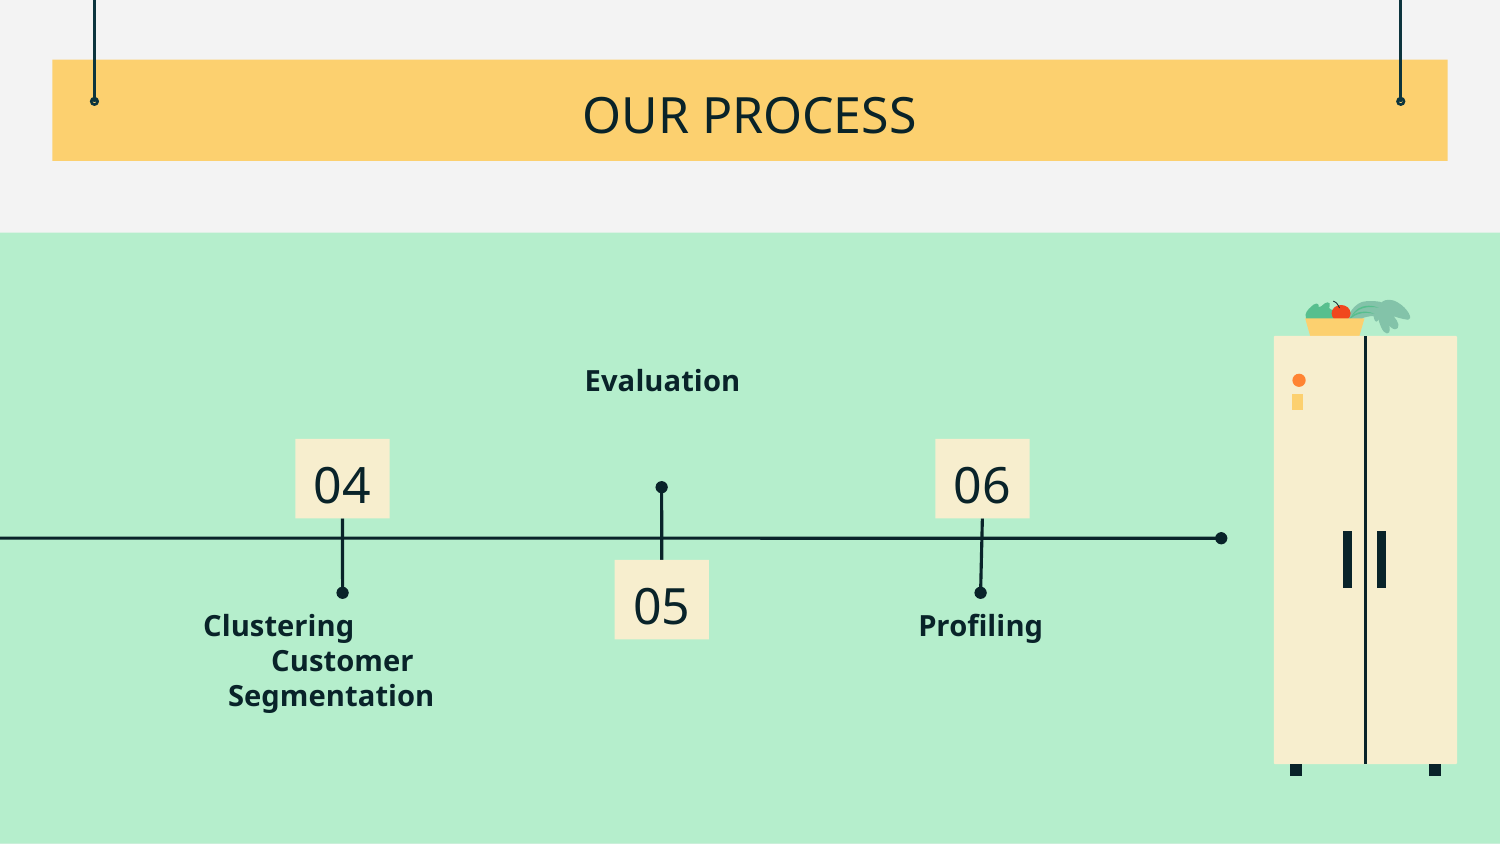

# OUR PROCESS
Evaluation
04
06
05
Clustering Customer Segmentation
Profiling